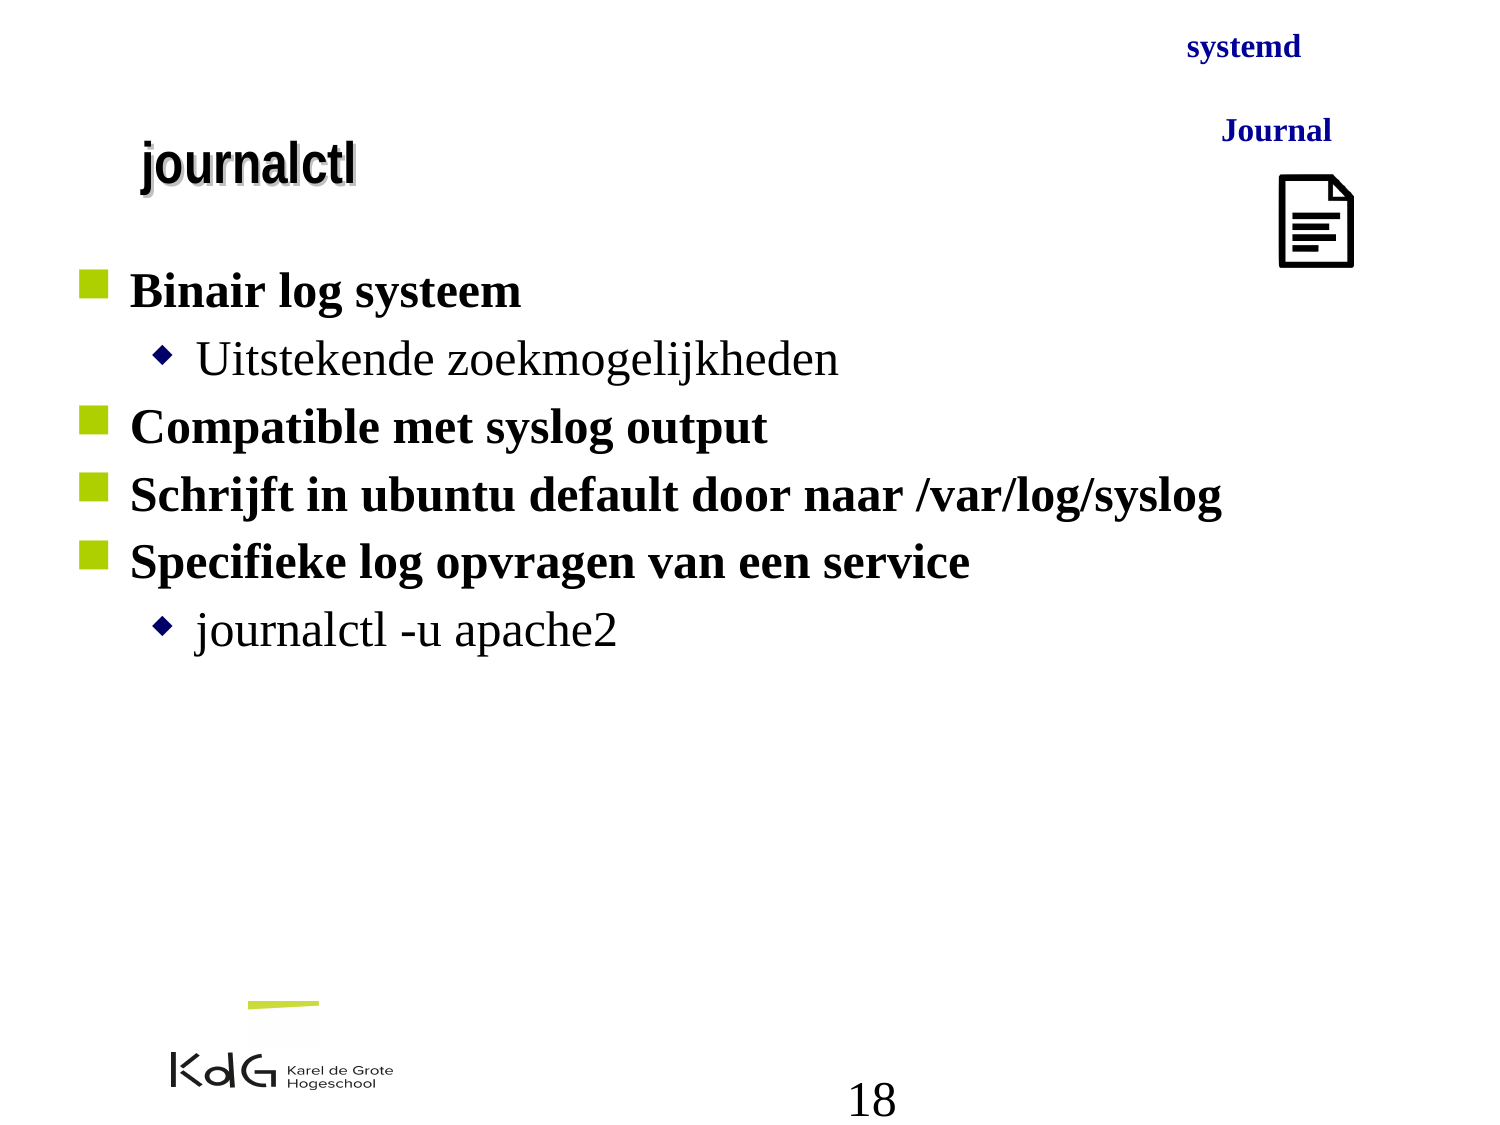

# journalctl
Journal
Binair log systeem
Uitstekende zoekmogelijkheden
Compatible met syslog output
Schrijft in ubuntu default door naar /var/log/syslog
Specifieke log opvragen van een service
journalctl -u apache2